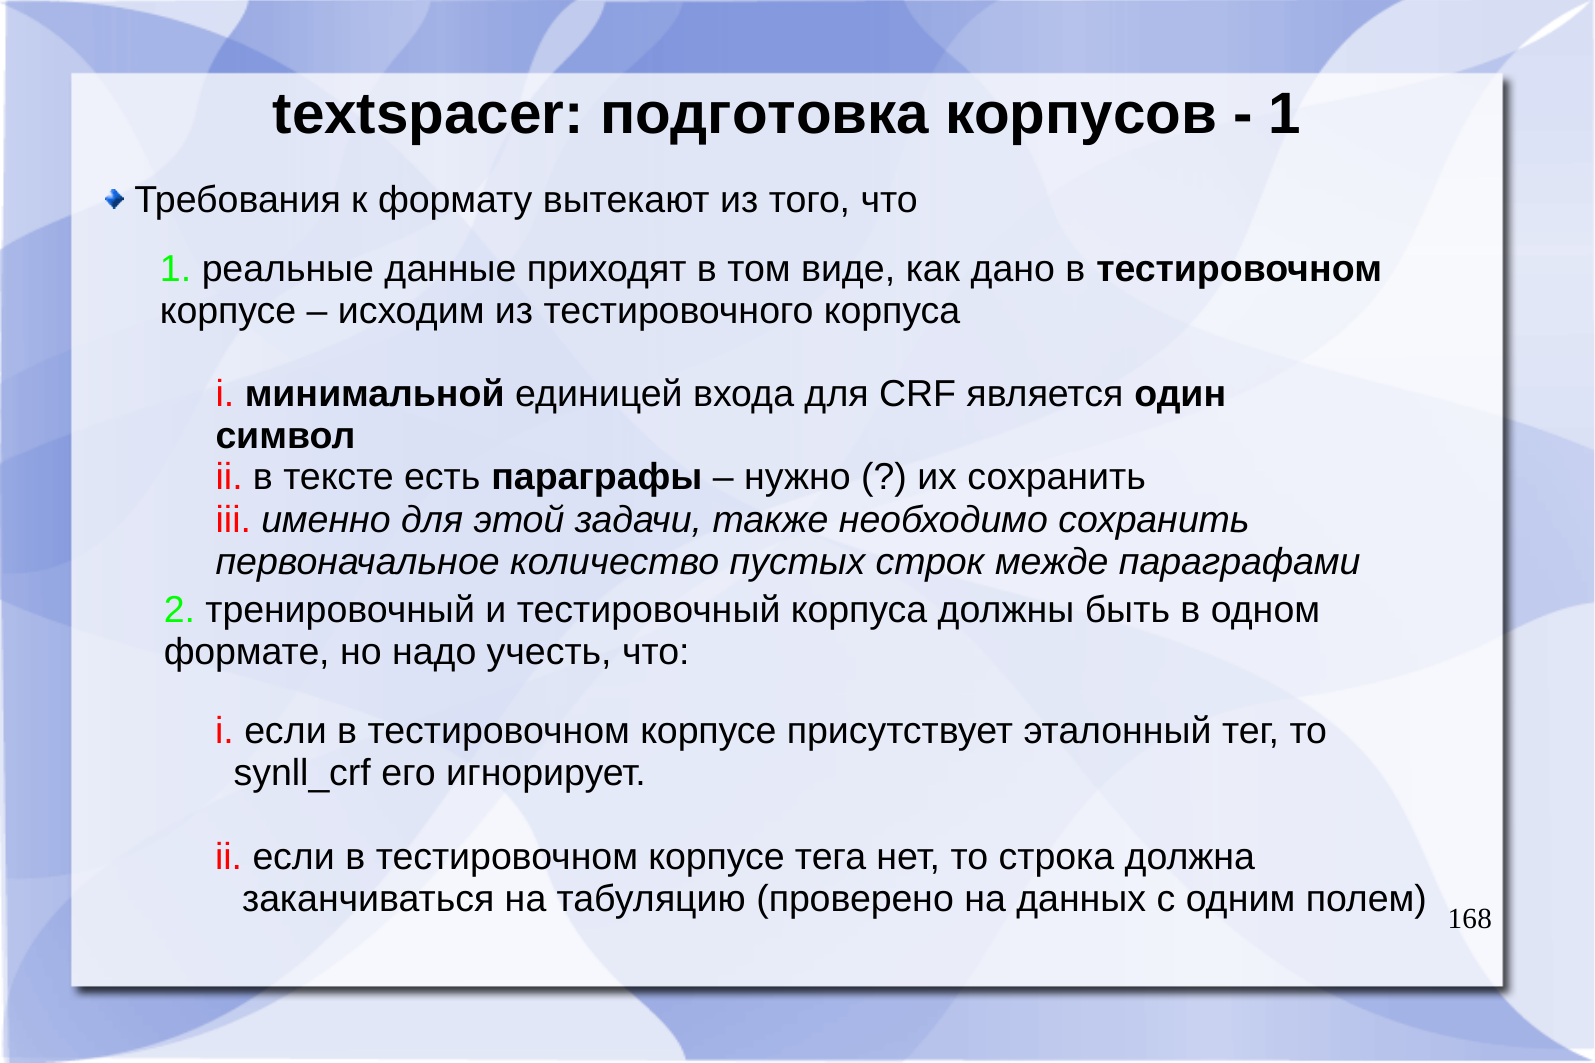

# textspacer: подготовка корпусов - 1
 Требования к формату вытекают из того, что
 реальные данные приходят в том виде, как дано в тестировочном корпусе – исходим из тестировочного корпуса
 минимальной единицей входа для CRF является один символ
 в тексте есть параграфы – нужно (?) их сохранить
 именно для этой задачи, также необходимо сохранить первоначальное количество пустых строк межде параграфами
 тренировочный и тестировочный корпуса должны быть в одном формате, но надо учесть, что:
 если в тестировочном корпусе присутствует эталонный тег, то
synll_crf его игнорирует.
 если в тестировочном корпусе тега нет, то строка должна
заканчиваться на табуляцию (проверено на данных с одним полем)
168